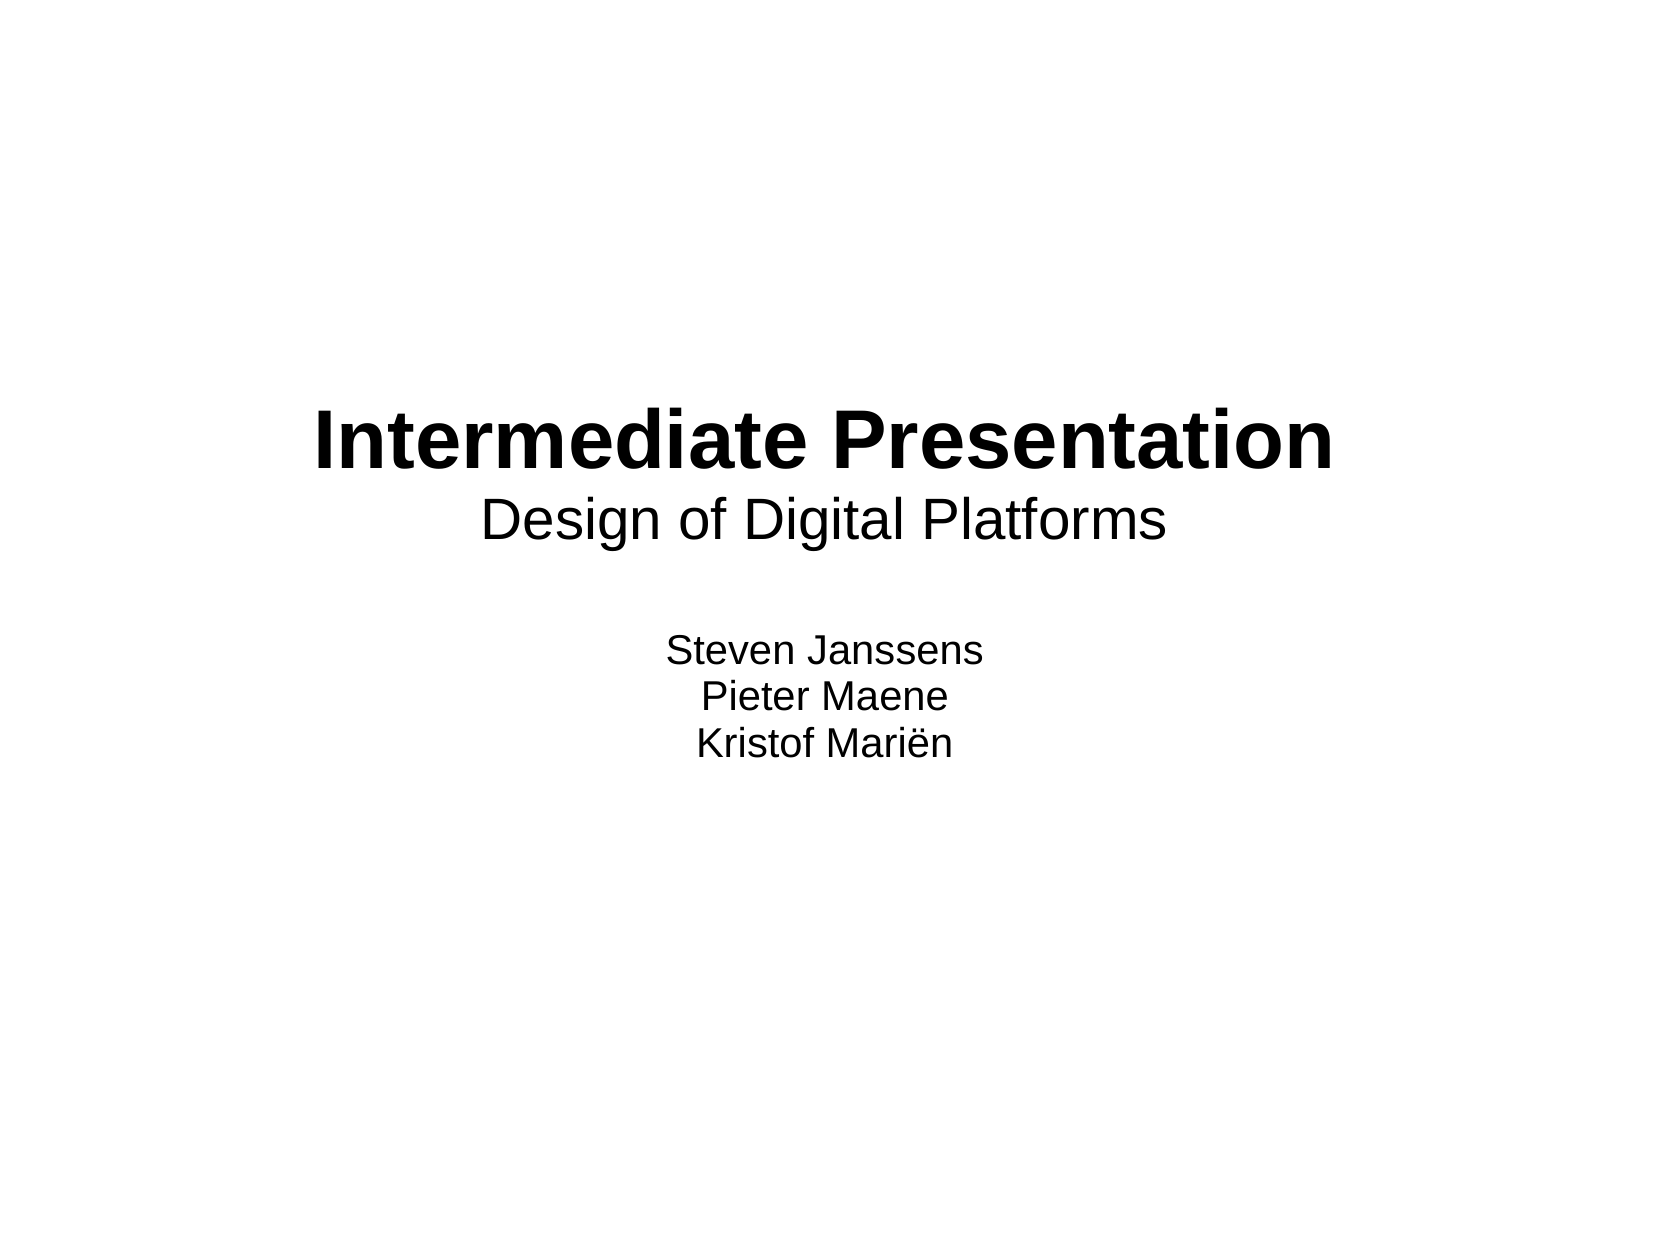

# Intermediate Presentation
Design of Digital Platforms
Steven Janssens
Pieter Maene
Kristof Mariën